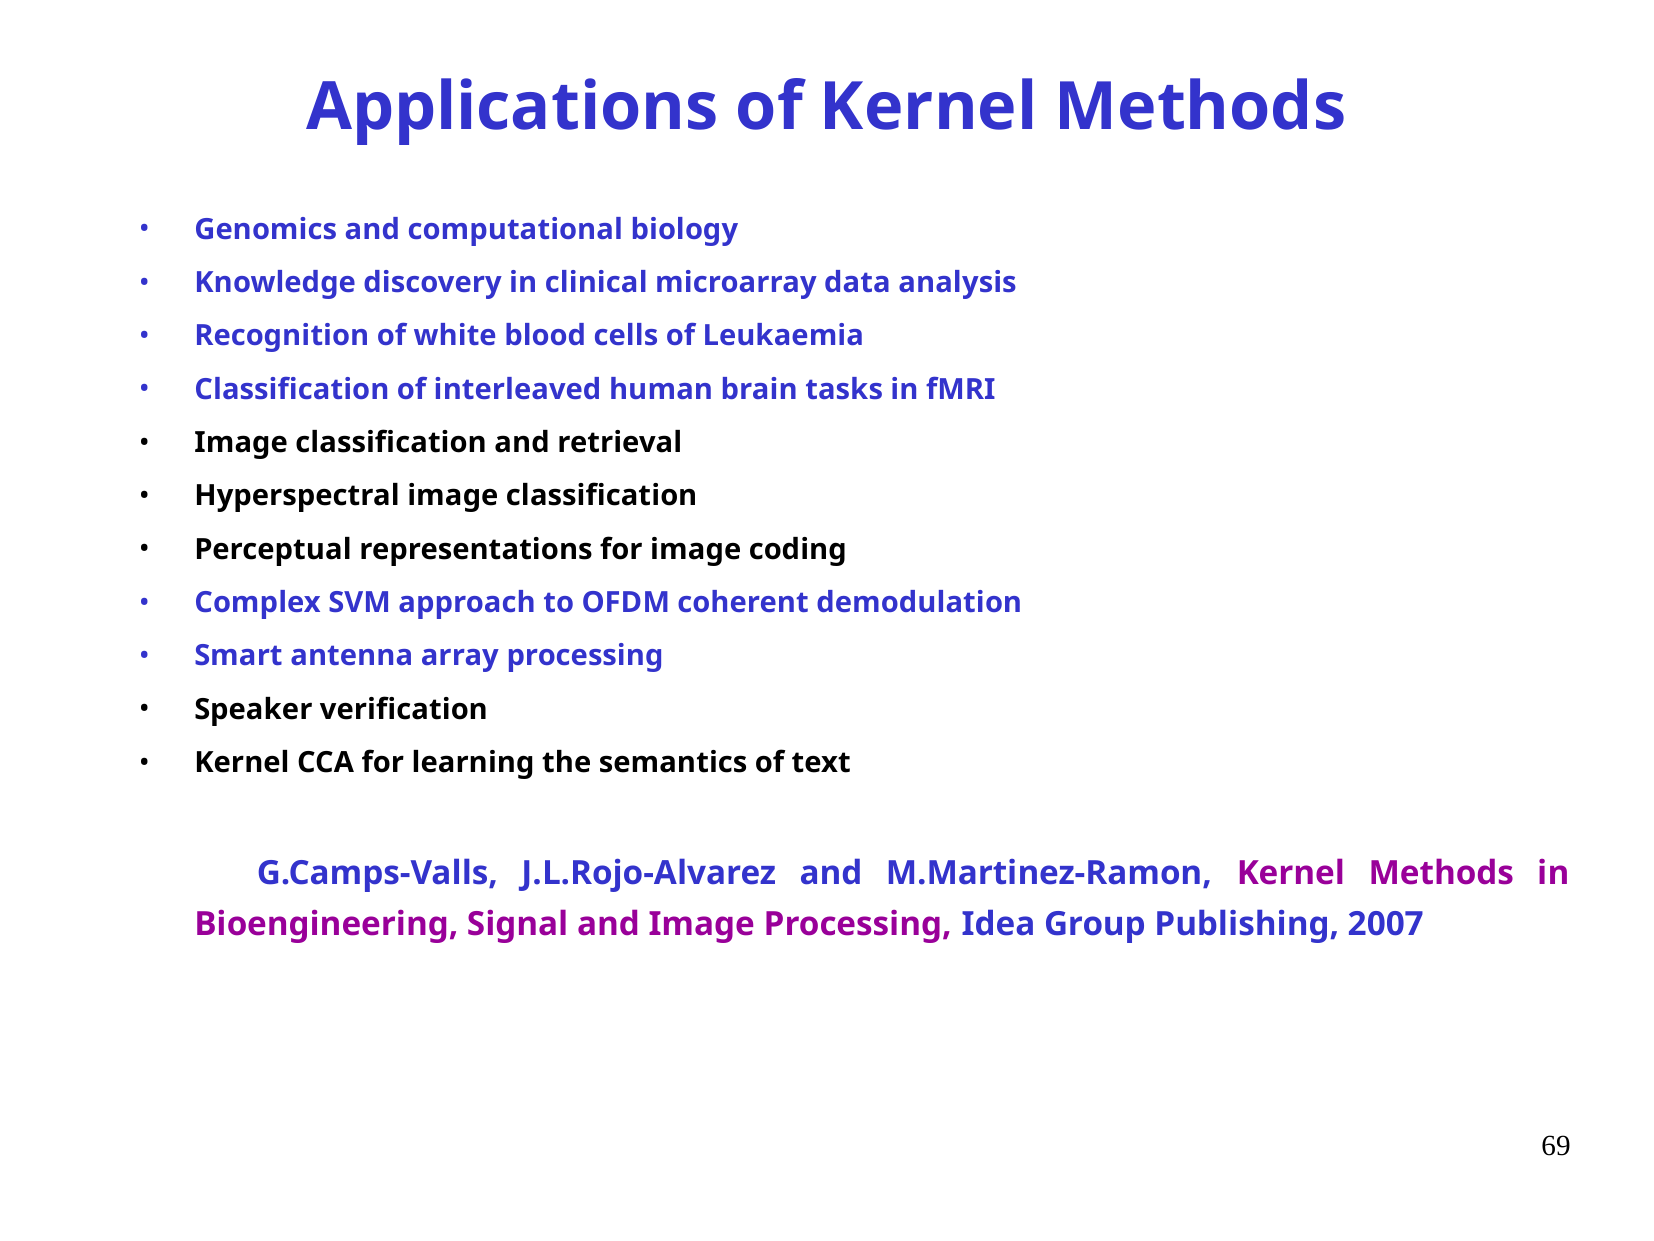

# Applications of Kernel Methods
Genomics and computational biology
Knowledge discovery in clinical microarray data analysis
Recognition of white blood cells of Leukaemia
Classification of interleaved human brain tasks in fMRI
Image classification and retrieval
Hyperspectral image classification
Perceptual representations for image coding
Complex SVM approach to OFDM coherent demodulation
Smart antenna array processing
Speaker verification
Kernel CCA for learning the semantics of text
 G.Camps-Valls, J.L.Rojo-Alvarez and M.Martinez-Ramon, Kernel Methods in Bioengineering, Signal and Image Processing, Idea Group Publishing, 2007
69